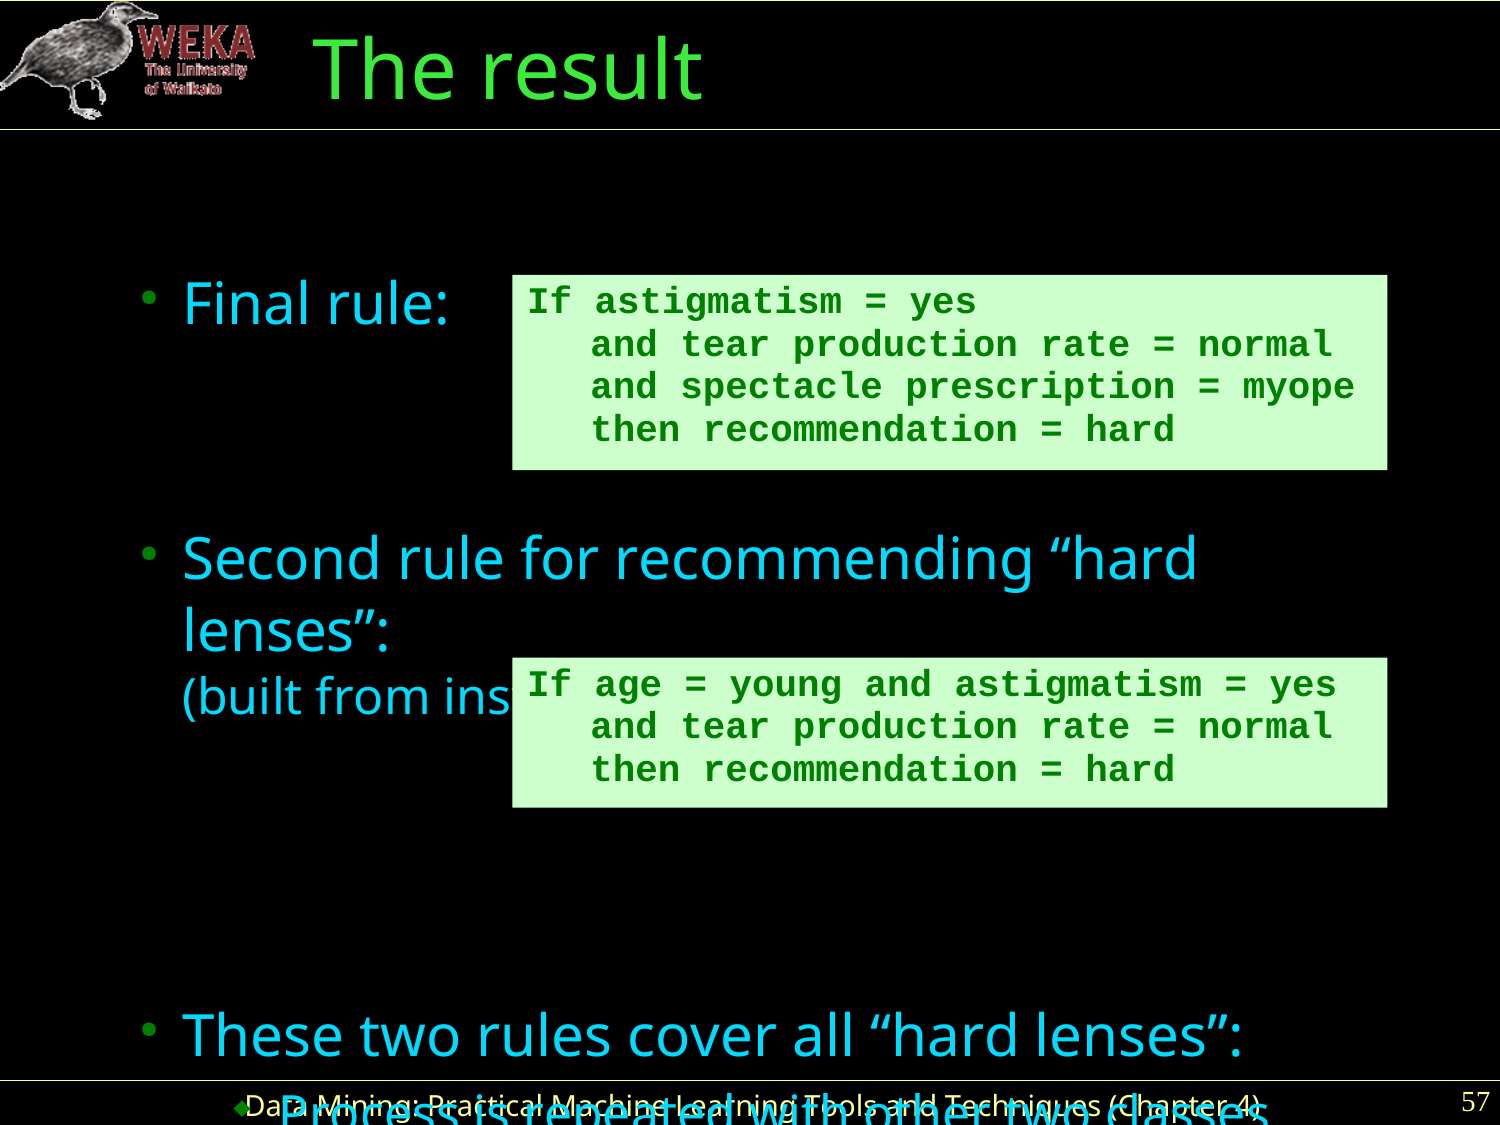

# The result
Final rule:
Second rule for recommending “hard lenses”:
(built from instances not covered by first rule)
These two rules cover all “hard lenses”:
Process is repeated with other two classes
If astigmatism = yes
and tear production rate = normal
and spectacle prescription = myope
then recommendation = hard
If age = young and astigmatism = yes
and tear production rate = normal
then recommendation = hard
Data Mining: Practical Machine Learning Tools and Techniques (Chapter 4)
57